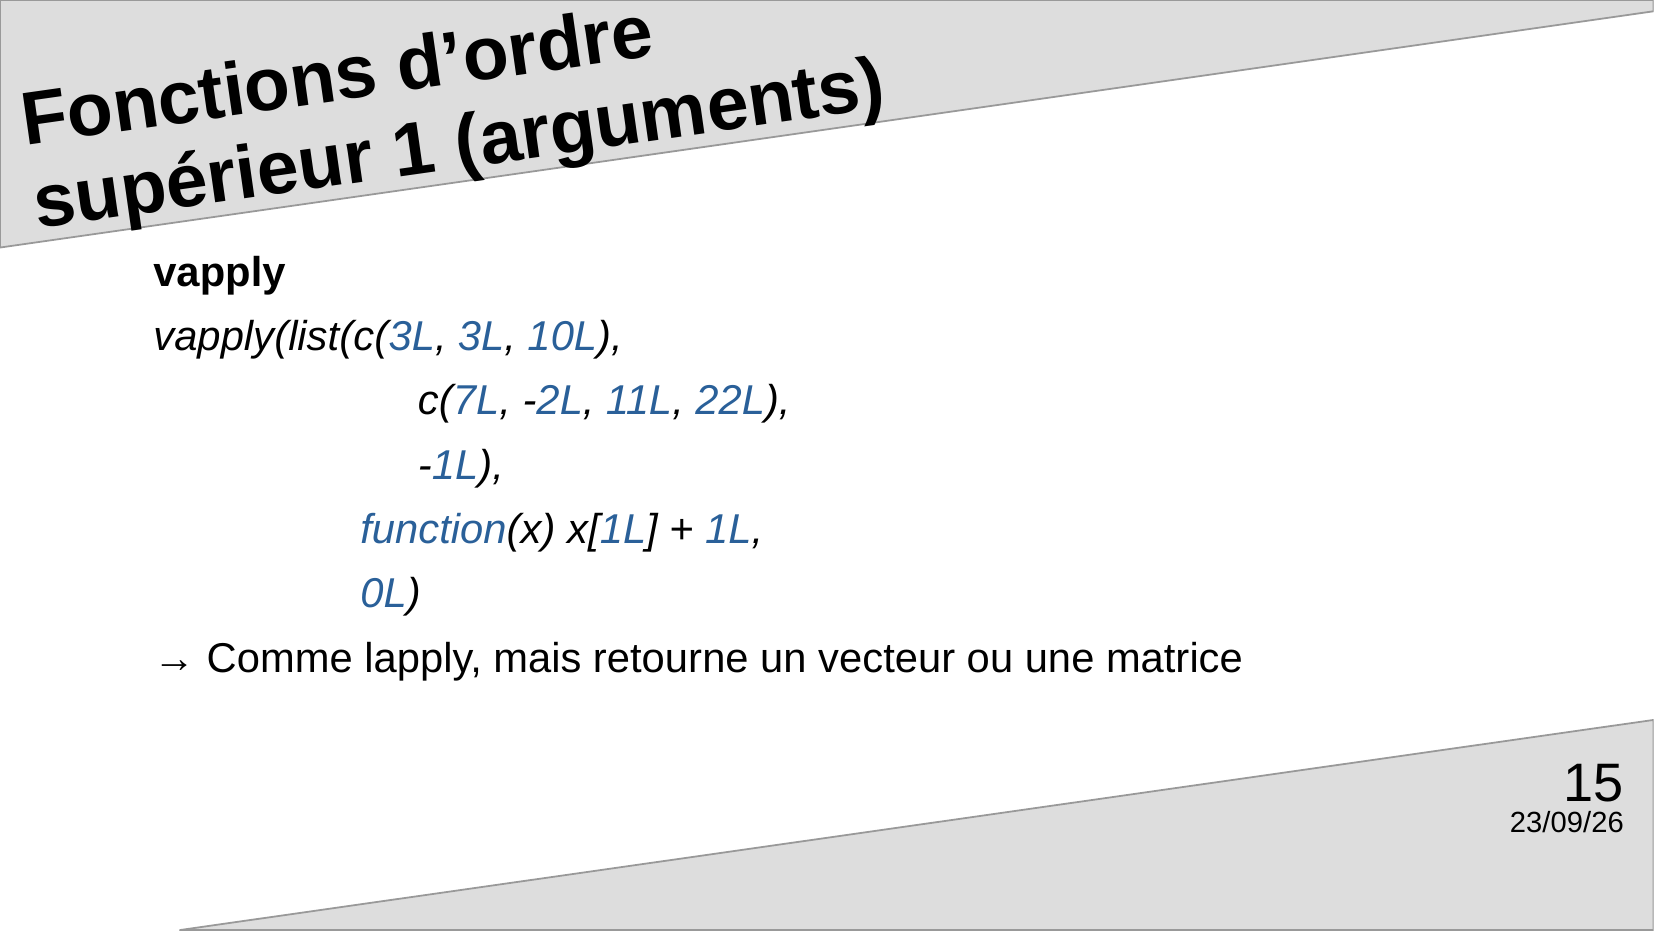

# Fonctions d’ordre supérieur 1 (arguments)
vapply
vapply(list(c(3L, 3L, 10L),
 c(7L, -2L, 11L, 22L),
 -1L),
 function(x) x[1L] + 1L,
 0L)
→ Comme lapply, mais retourne un vecteur ou une matrice
15